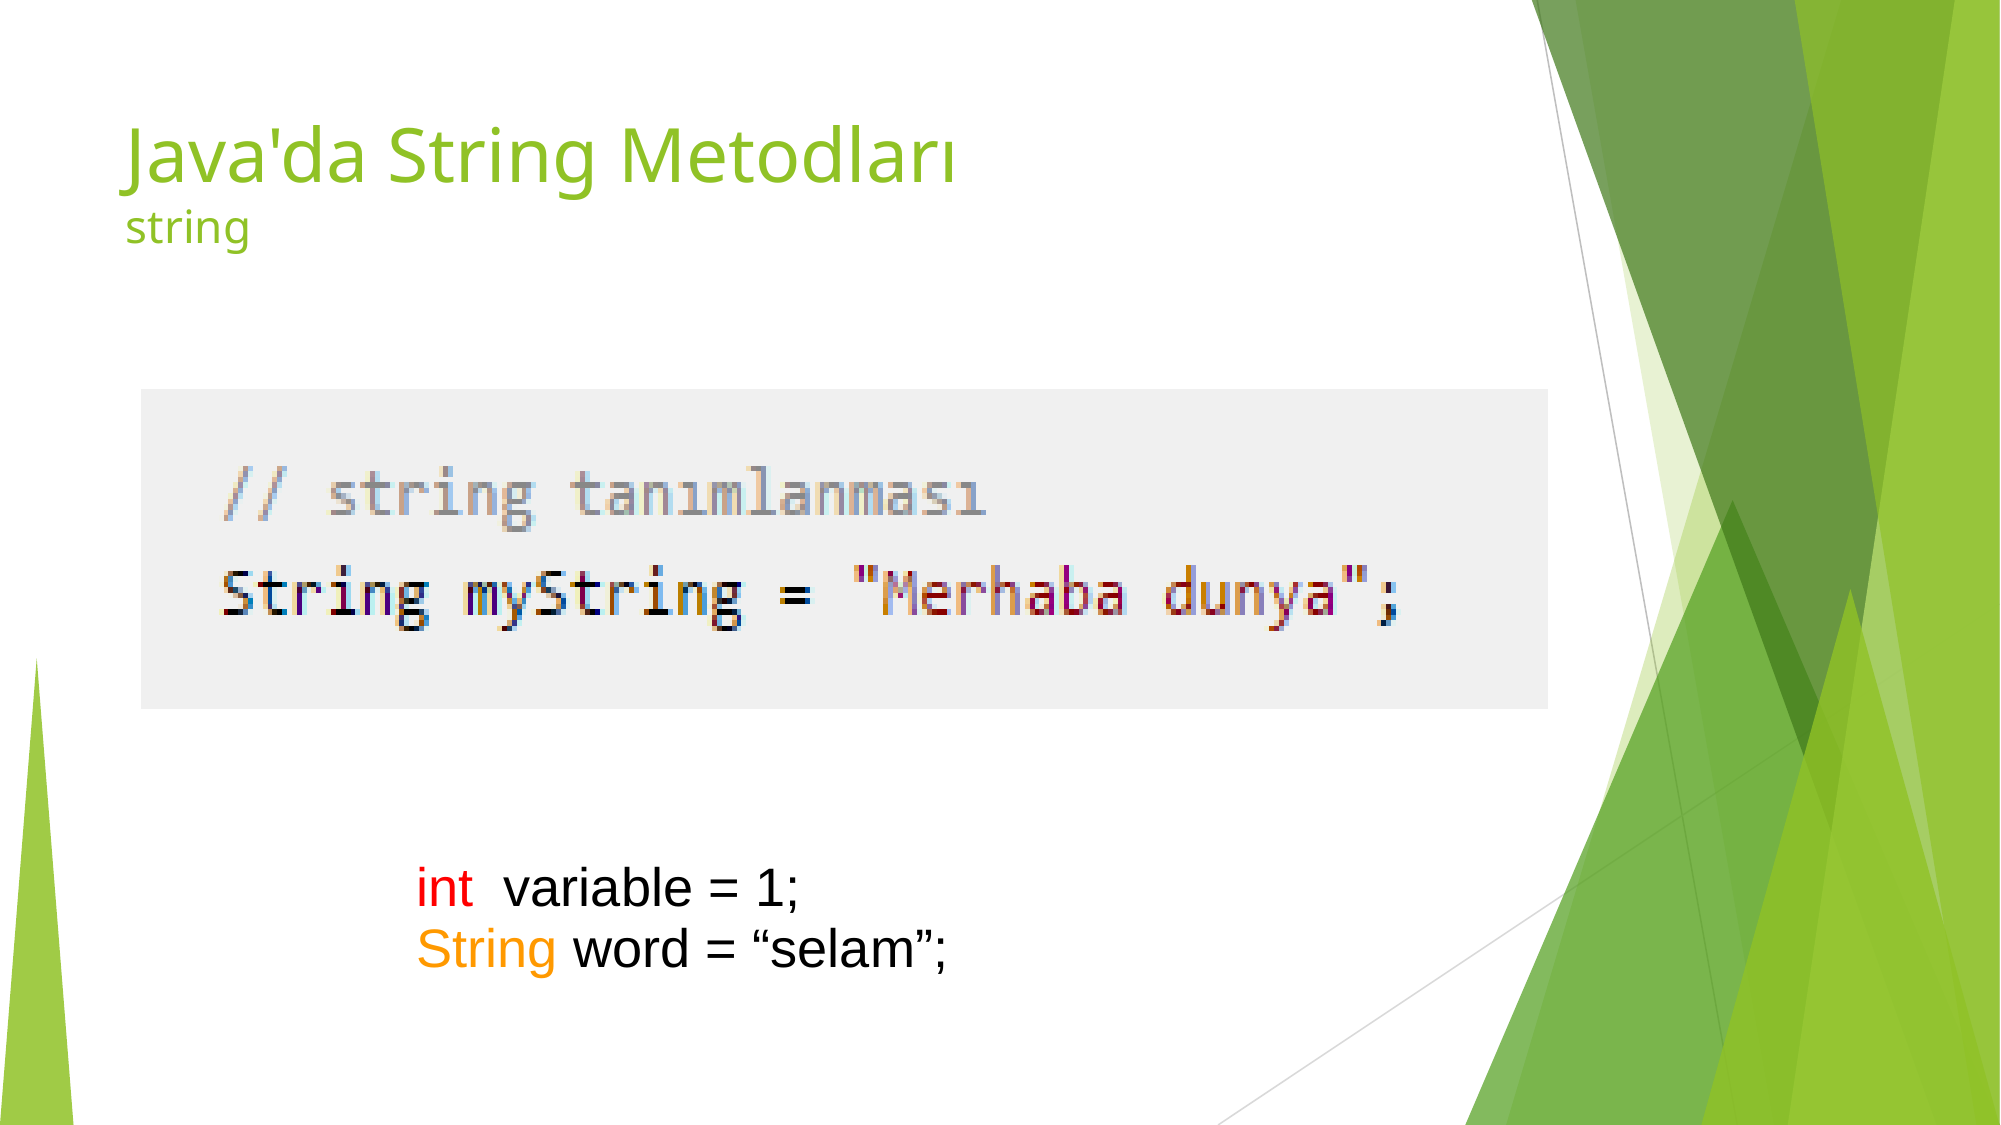

# Java'da String Metodları string
int variable = 1;
String word = “selam”;